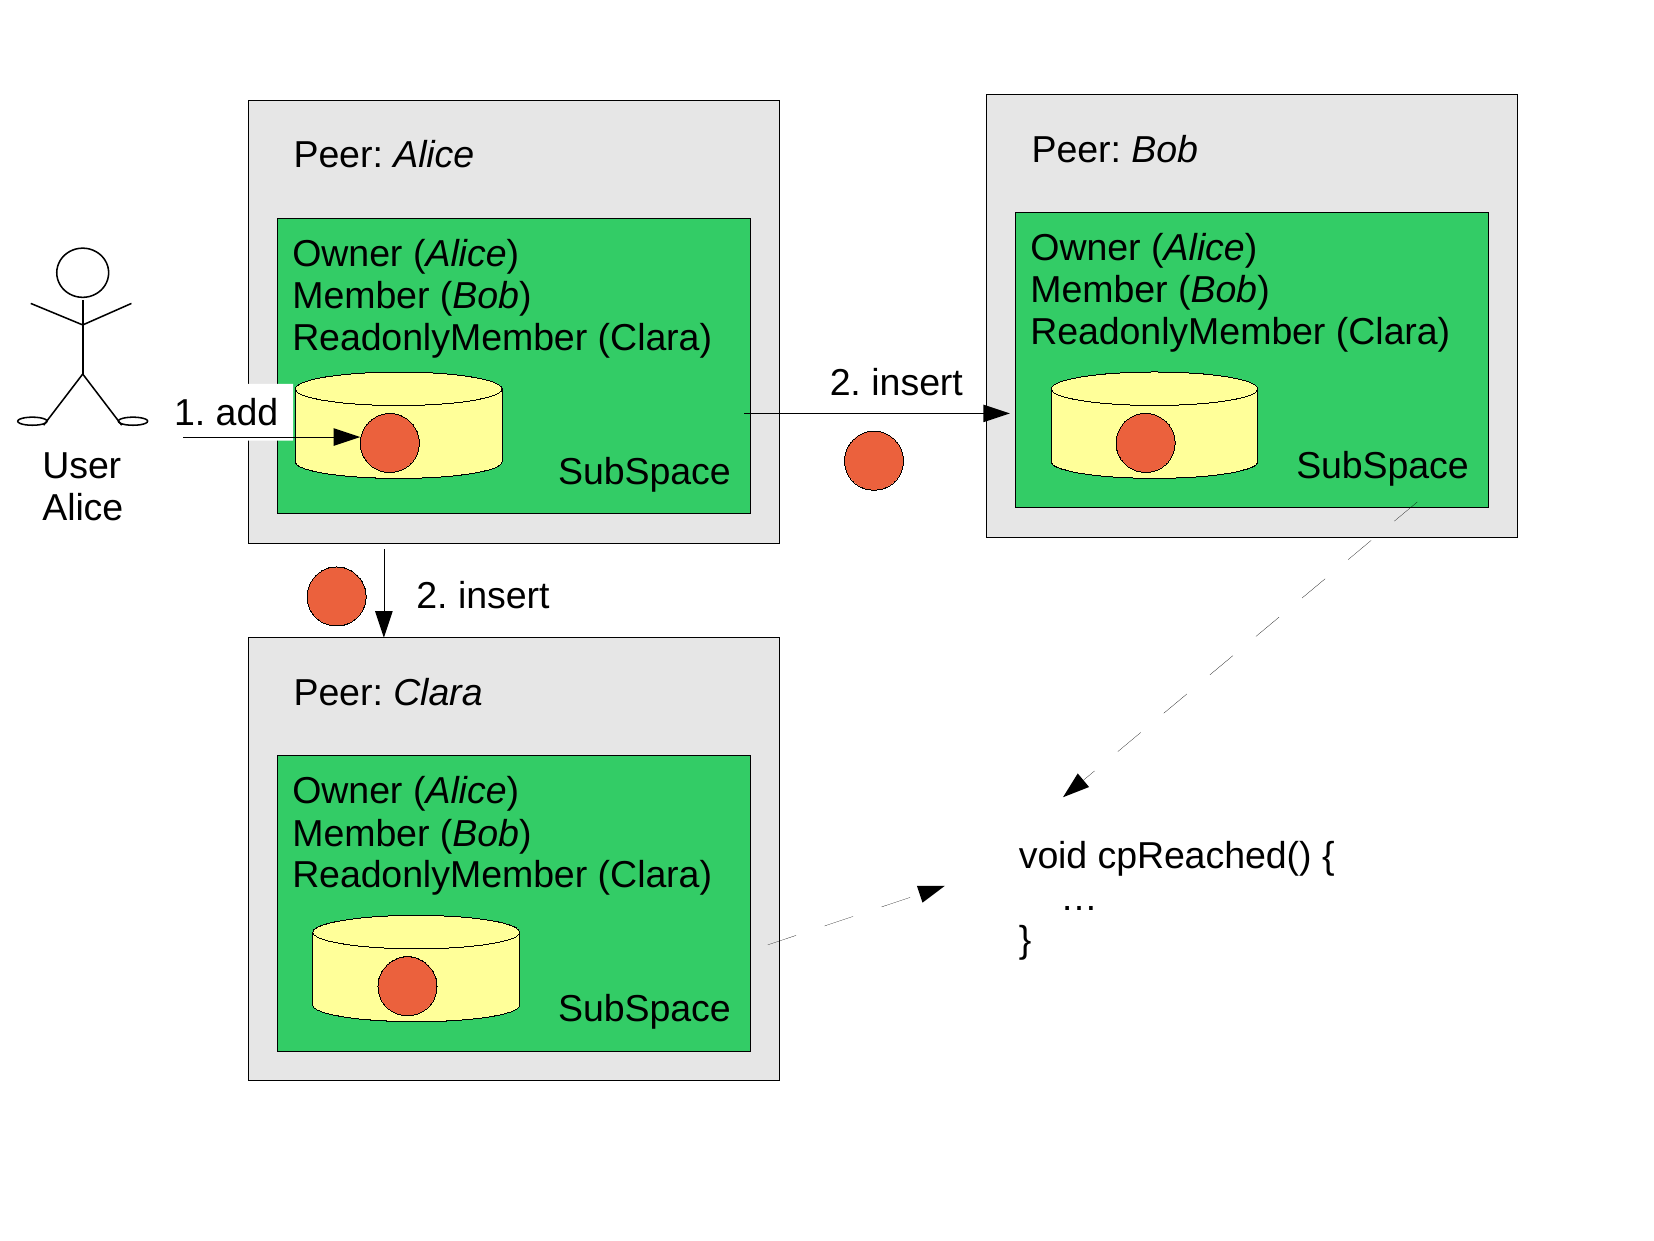

Peer: Bob
Peer: Alice
Owner (Alice)
Member (Bob)
ReadonlyMember (Clara)
Owner (Alice)
Member (Bob)
ReadonlyMember (Clara)
2. insert
1. add
SubSpace
User
Alice
SubSpace
2. insert
Peer: Clara
Owner (Alice)
Member (Bob)
ReadonlyMember (Clara)
void cpReached() {
 …
}
SubSpace